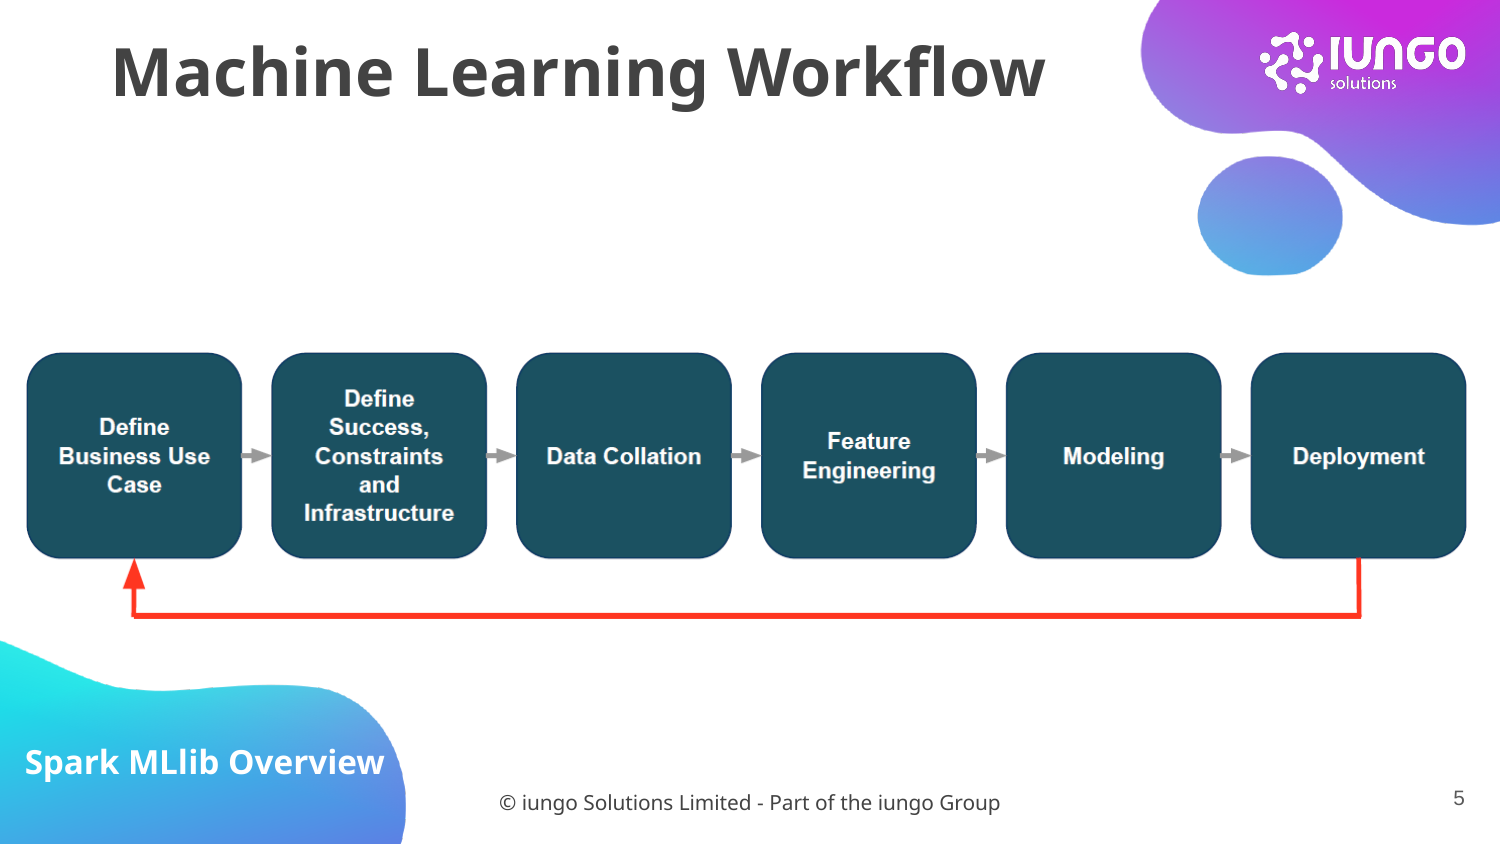

# Machine Learning Workflow
Spark MLlib Overview